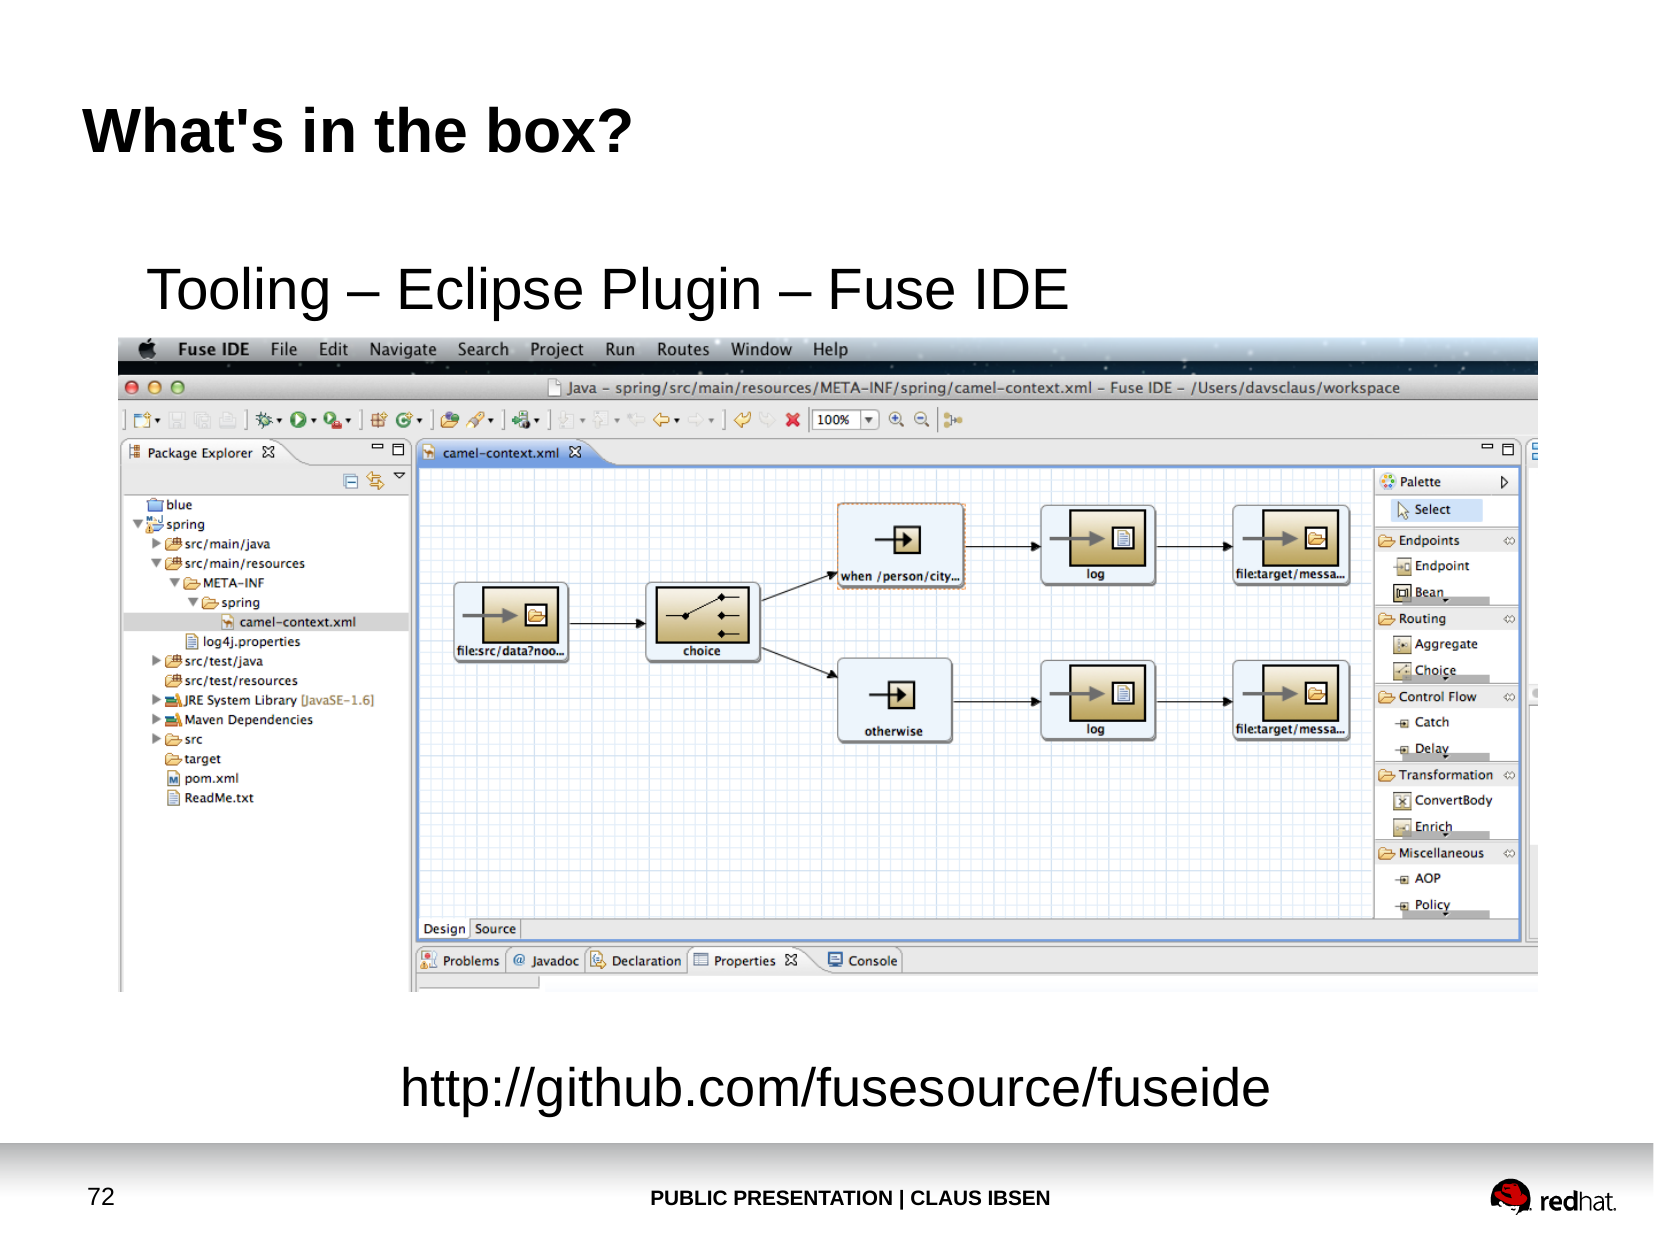

# What's in the box?
Tooling – Eclipse Plugin – Fuse IDE
http://github.com/fusesource/fuseide